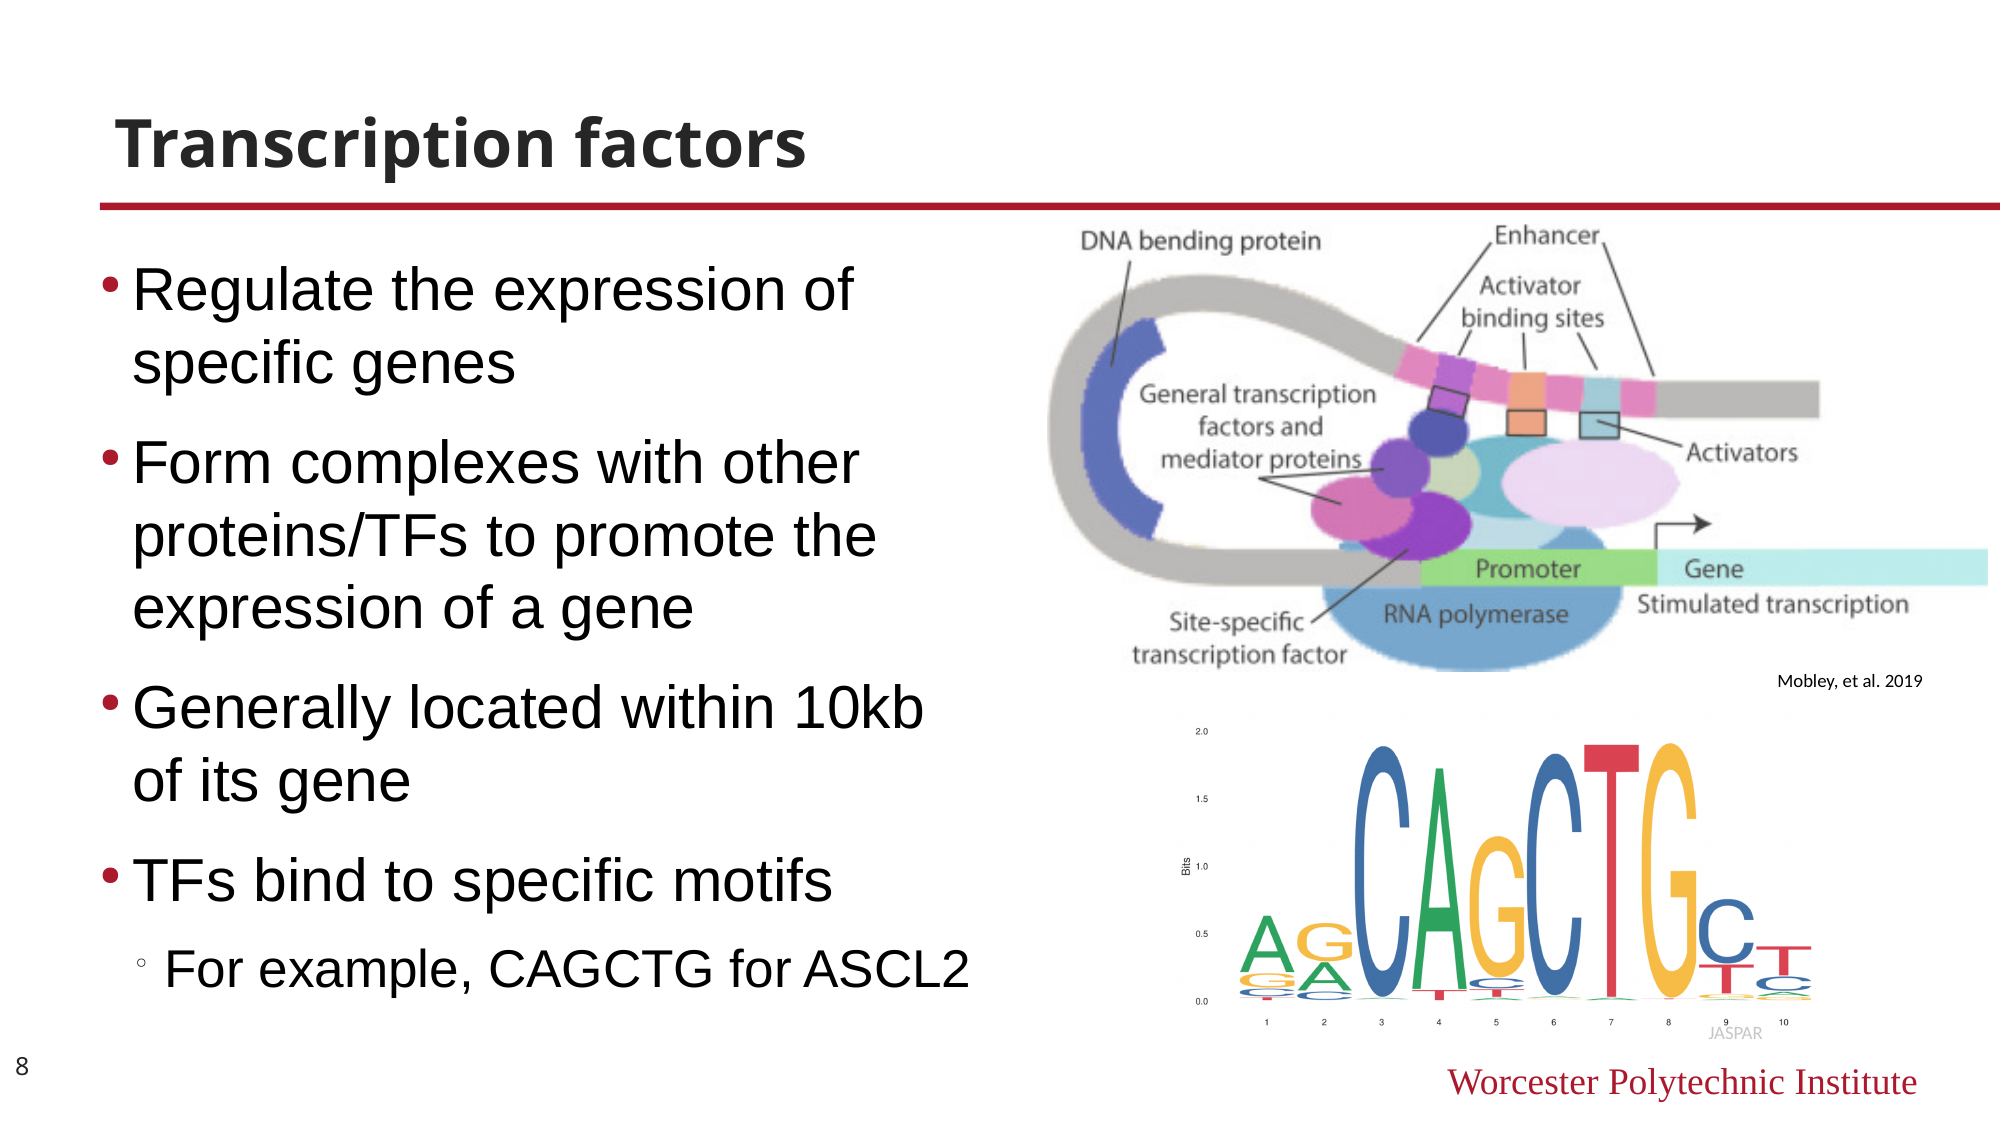

# Transcription factors
Regulate the expression of specific genes
Form complexes with other proteins/TFs to promote the expression of a gene
Generally located within 10kb of its gene
TFs bind to specific motifs
For example, CAGCTG for ASCL2
Mobley, et al. 2019
JASPAR
8